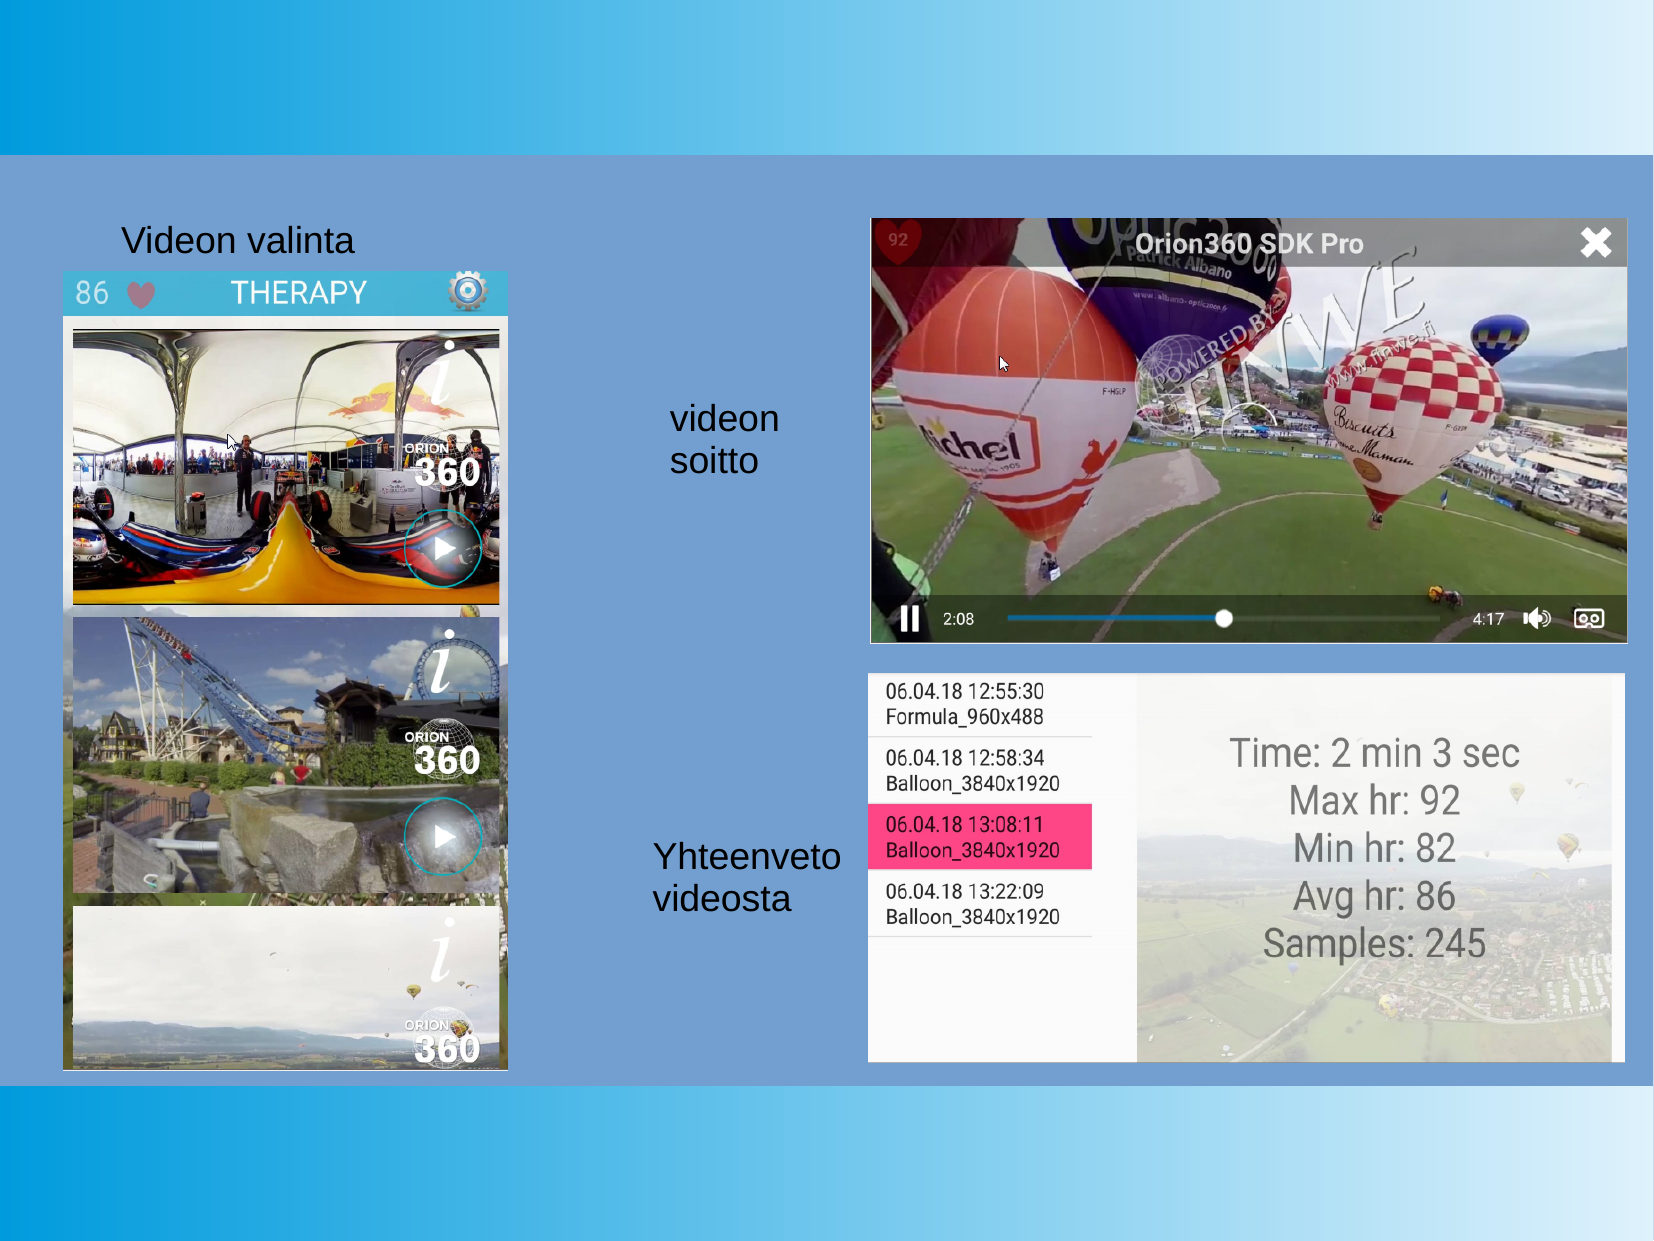

#
Videon valinta
videon
soitto
Yhteenveto
videosta